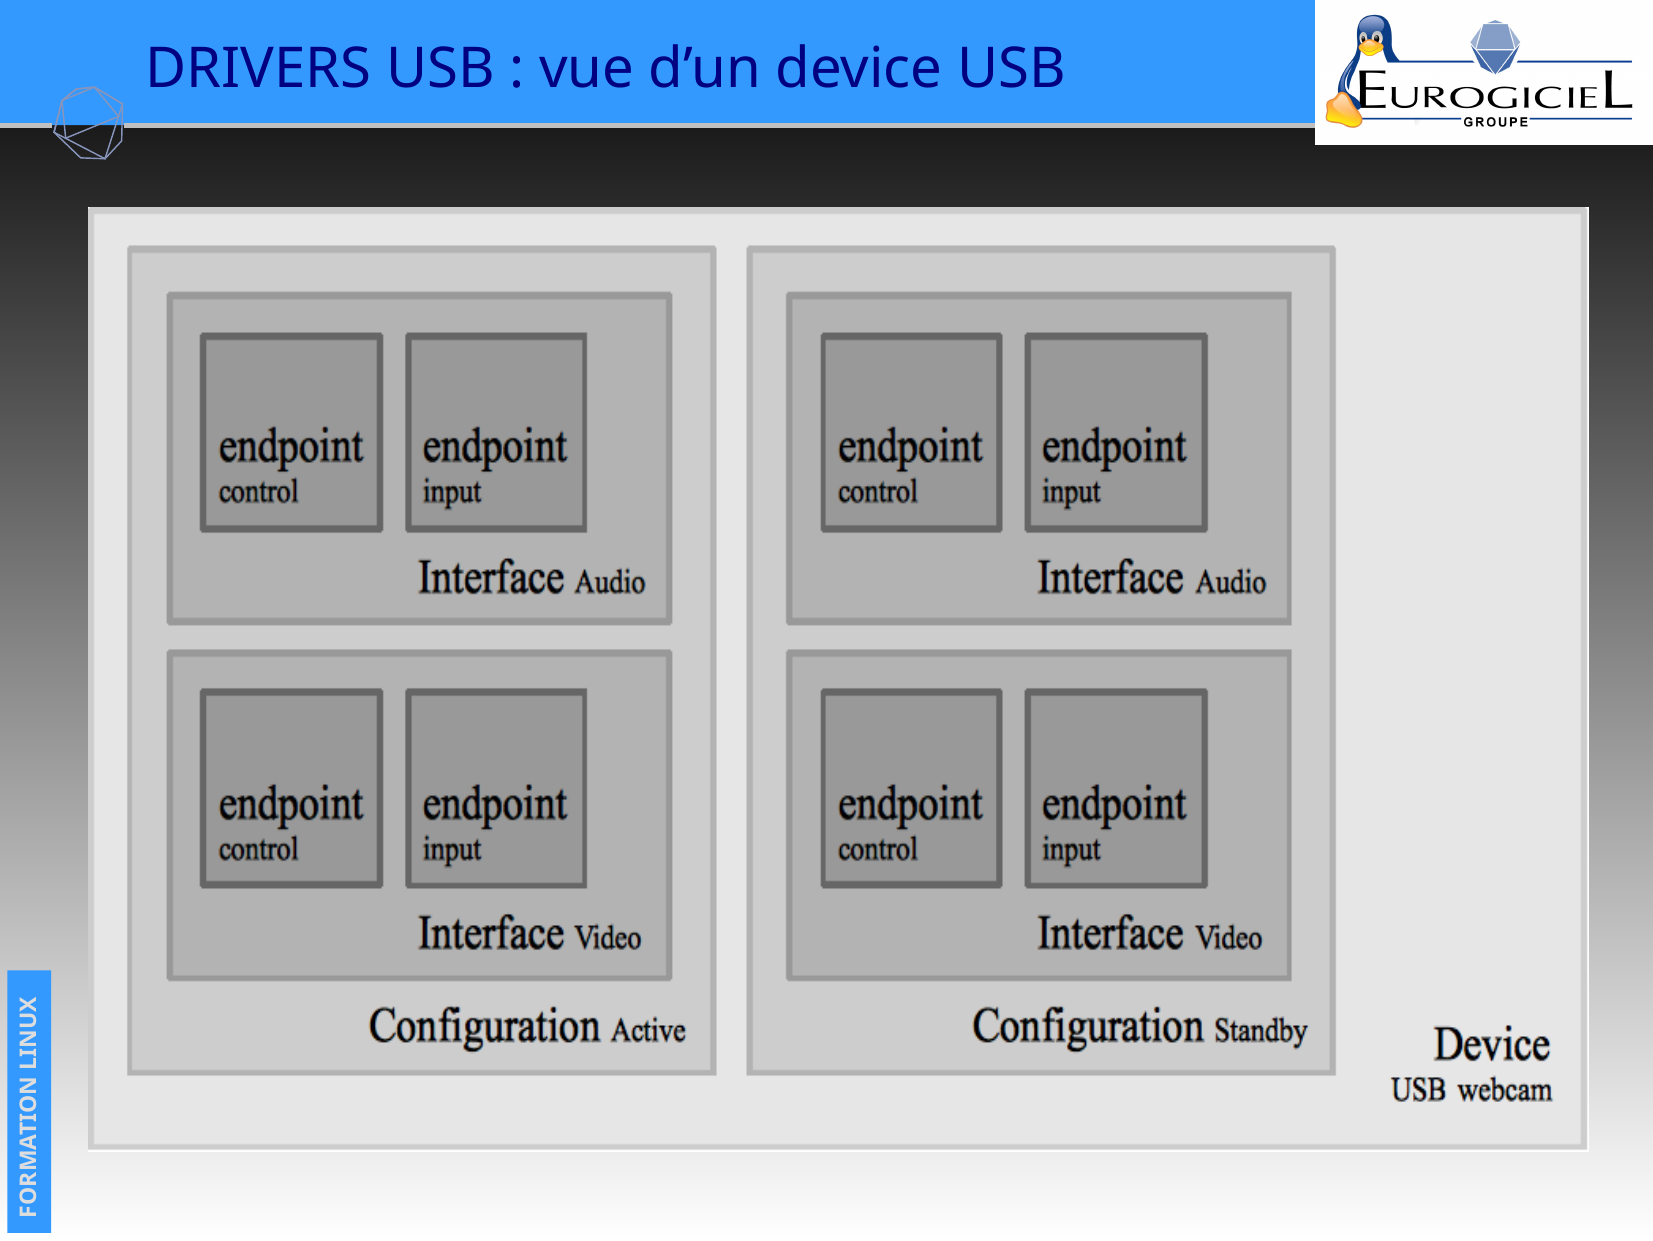

# DRIVERS USB : vue d’un device USB